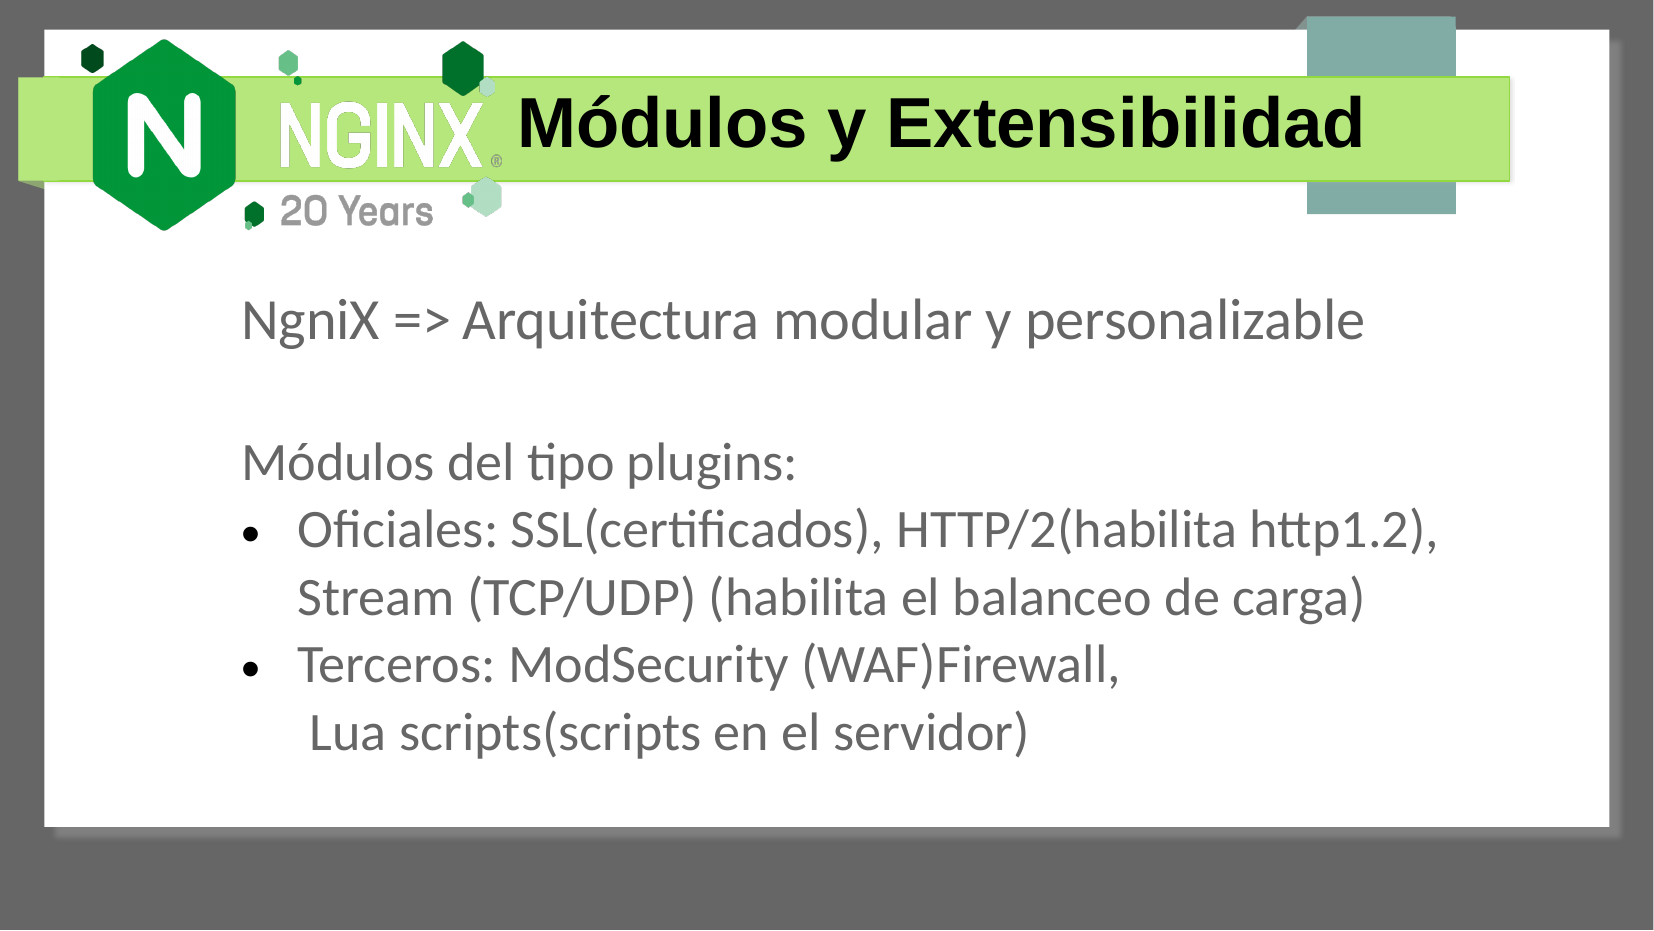

# Módulos y Extensibilidad
NgniX =>	Arquitectura modular y personalizable
Módulos del tipo plugins:
Oficiales: SSL(certificados), HTTP/2(habilita http1.2),
Stream (TCP/UDP) (habilita el balanceo de carga)
Terceros: ModSecurity (WAF)Firewall,
 Lua scripts(scripts en el servidor)